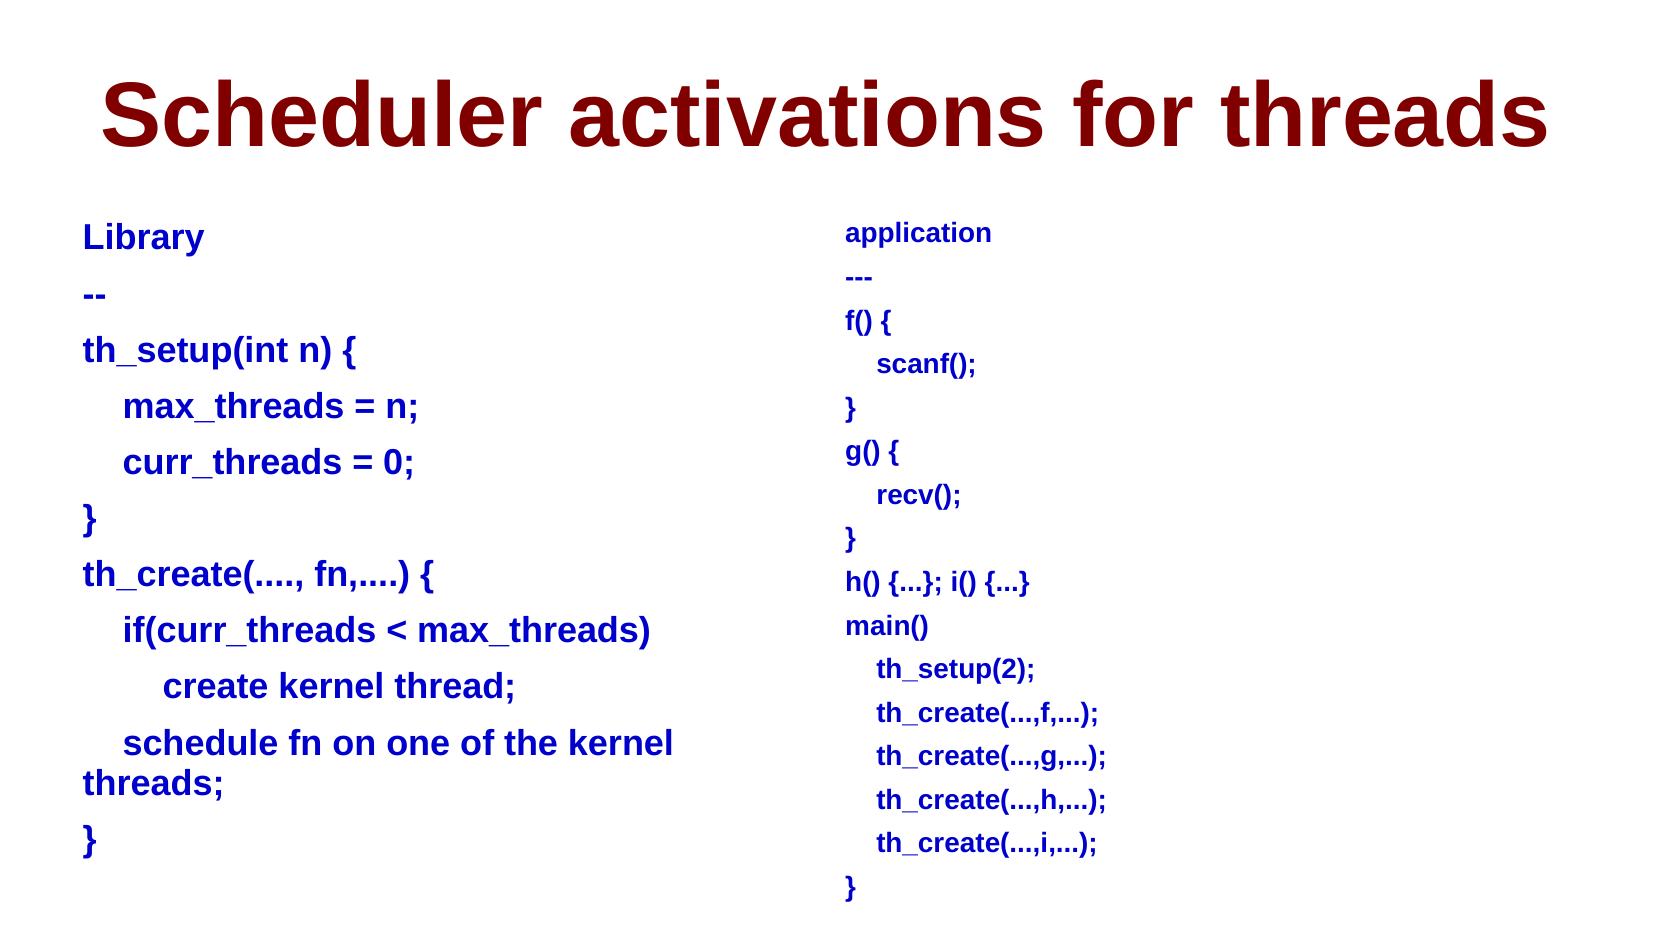

# Scheduler activations for threads
Library
--
th_setup(int n) {
 max_threads = n;
 curr_threads = 0;
}
th_create(...., fn,....) {
 if(curr_threads < max_threads)
 create kernel thread;
 schedule fn on one of the kernel threads;
}
application
---
f() {
 scanf();
}
g() {
 recv();
}
h() {...}; i() {...}
main()
 th_setup(2);
 th_create(...,f,...);
 th_create(...,g,...);
 th_create(...,h,...);
 th_create(...,i,...);
}